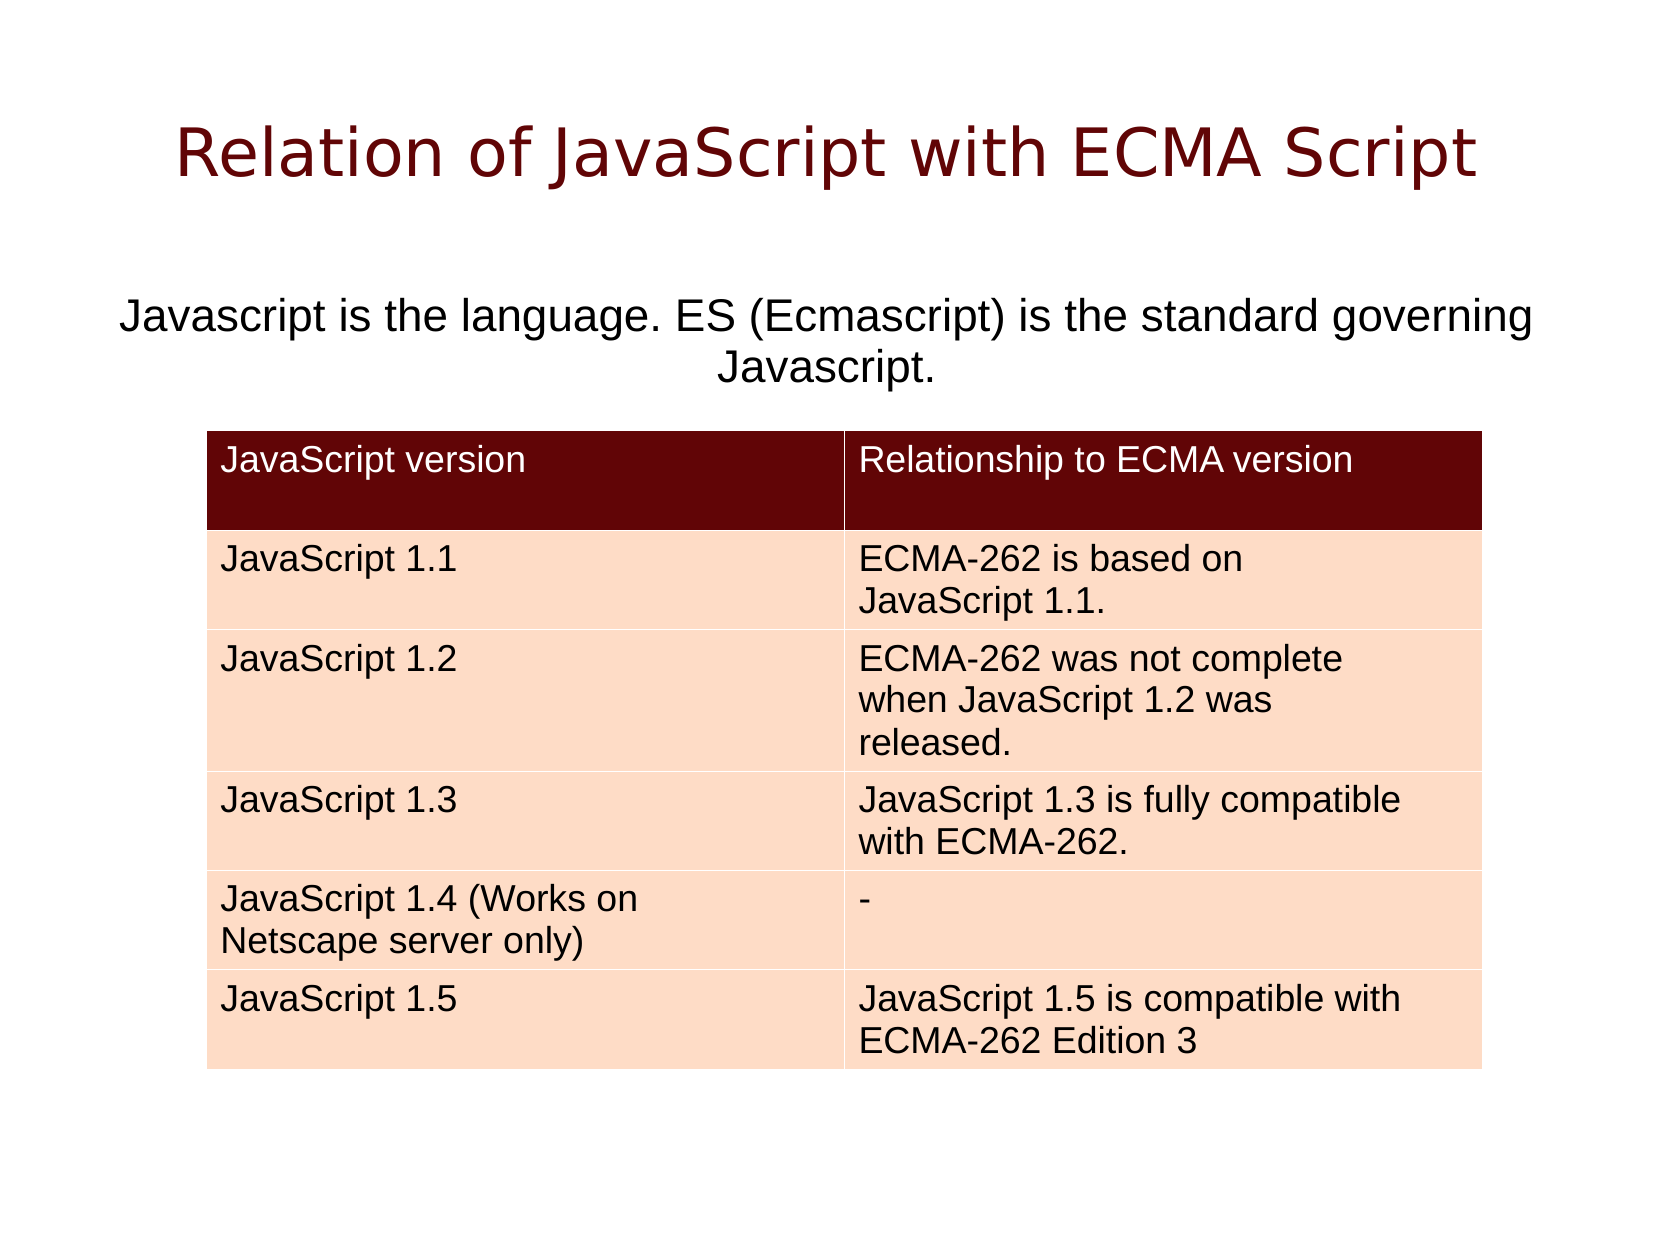

# Relation of JavaScript with ECMA Script
Javascript is the language. ES (Ecmascript) is the standard governing Javascript.
| JavaScript version | Relationship to ECMA version |
| --- | --- |
| JavaScript 1.1 | ECMA-262 is based on JavaScript 1.1. |
| JavaScript 1.2 | ECMA-262 was not complete when JavaScript 1.2 was released. |
| JavaScript 1.3 | JavaScript 1.3 is fully compatible with ECMA-262. |
| JavaScript 1.4 (Works on Netscape server only) | - |
| JavaScript 1.5 | JavaScript 1.5 is compatible with ECMA-262 Edition 3 |